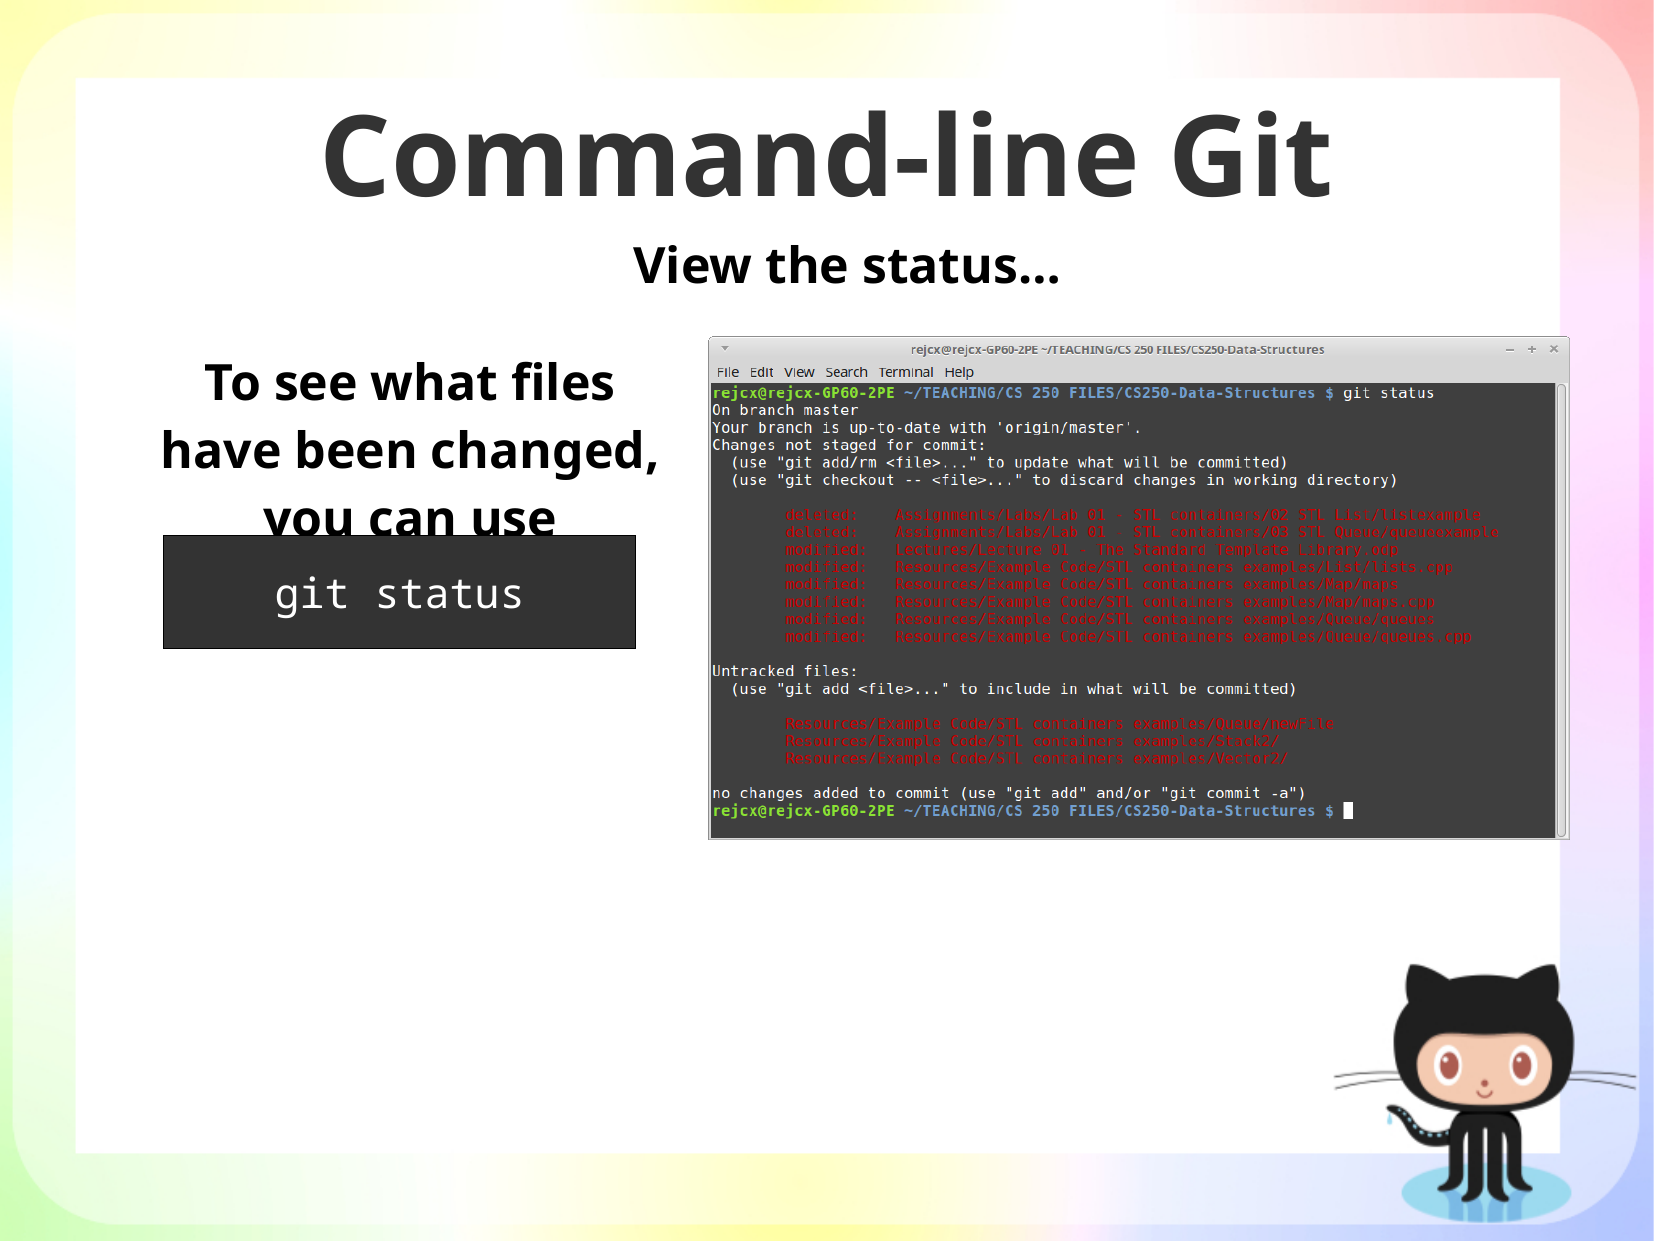

# Command-line Git
View the status…
To see what files have been changed, you can use
git status